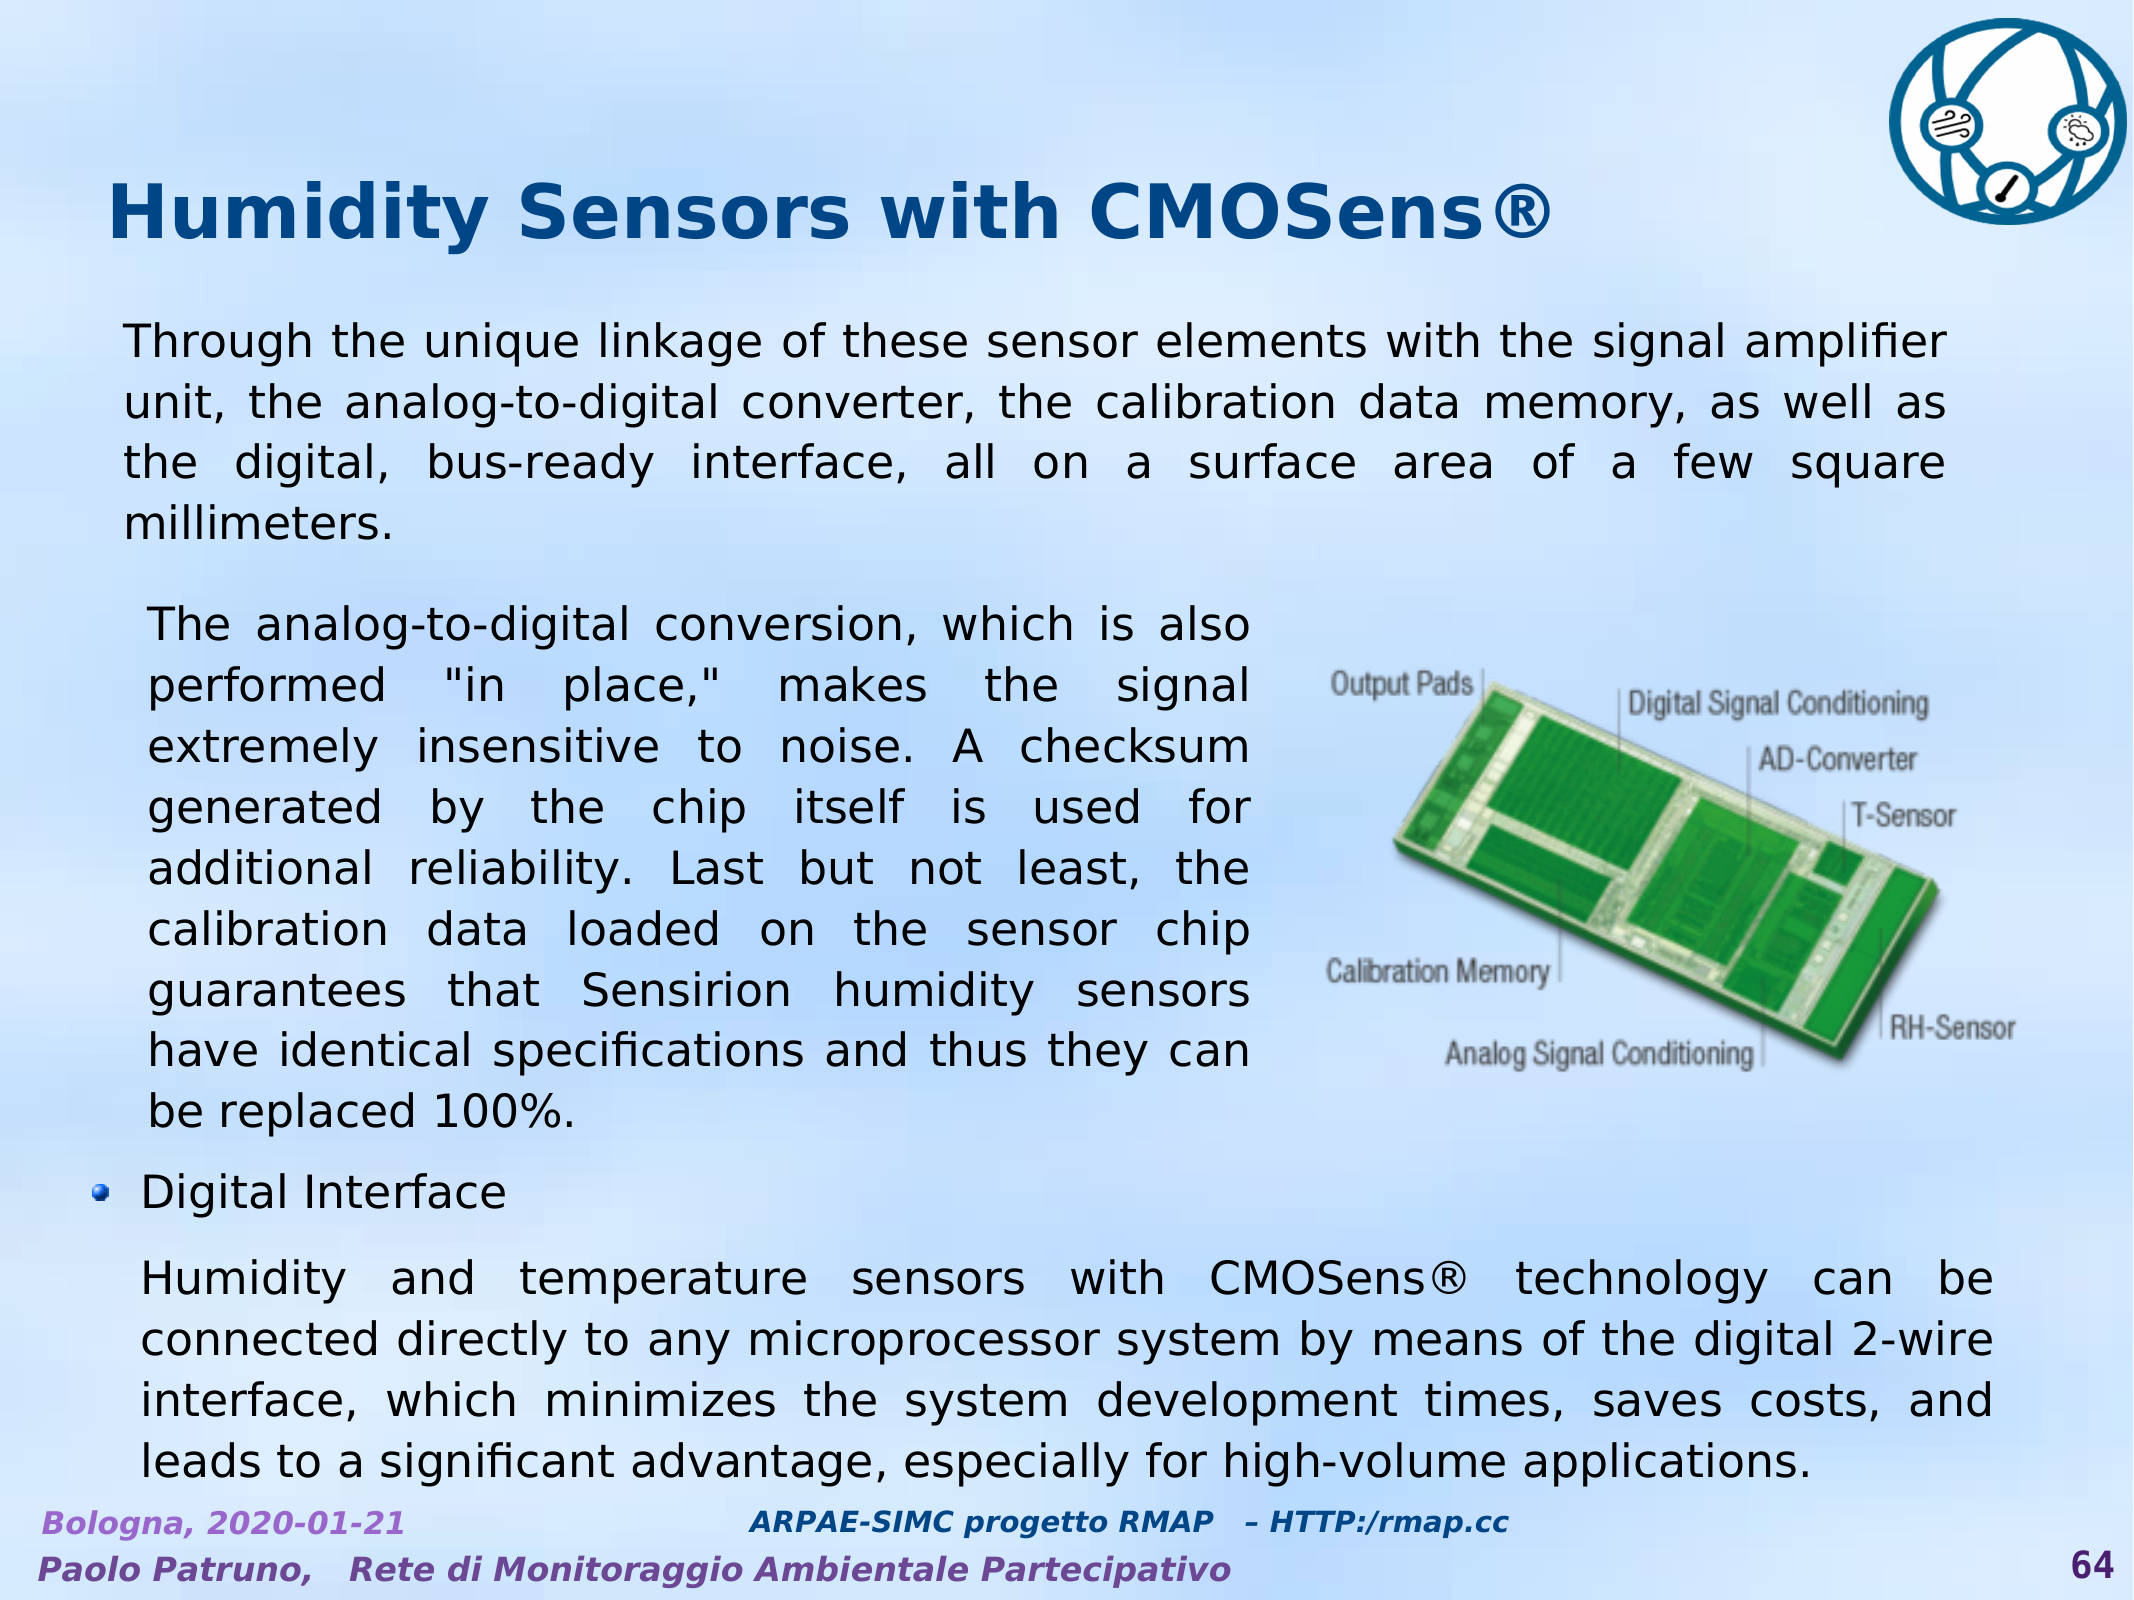

# Humidity Sensors with CMOSens®
Through the unique linkage of these sensor elements with the signal amplifier unit, the analog-to-digital converter, the calibration data memory, as well as the digital, bus-ready interface, all on a surface area of a few square millimeters.
The analog-to-digital conversion, which is also performed "in place," makes the signal extremely insensitive to noise. A checksum generated by the chip itself is used for additional reliability. Last but not least, the calibration data loaded on the sensor chip guarantees that Sensirion humidity sensors have identical specifications and thus they can be replaced 100%.
Digital Interface
Humidity and temperature sensors with CMOSens® technology can be connected directly to any microprocessor system by means of the digital 2-wire interface, which minimizes the system development times, saves costs, and leads to a significant advantage, especially for high-volume applications.